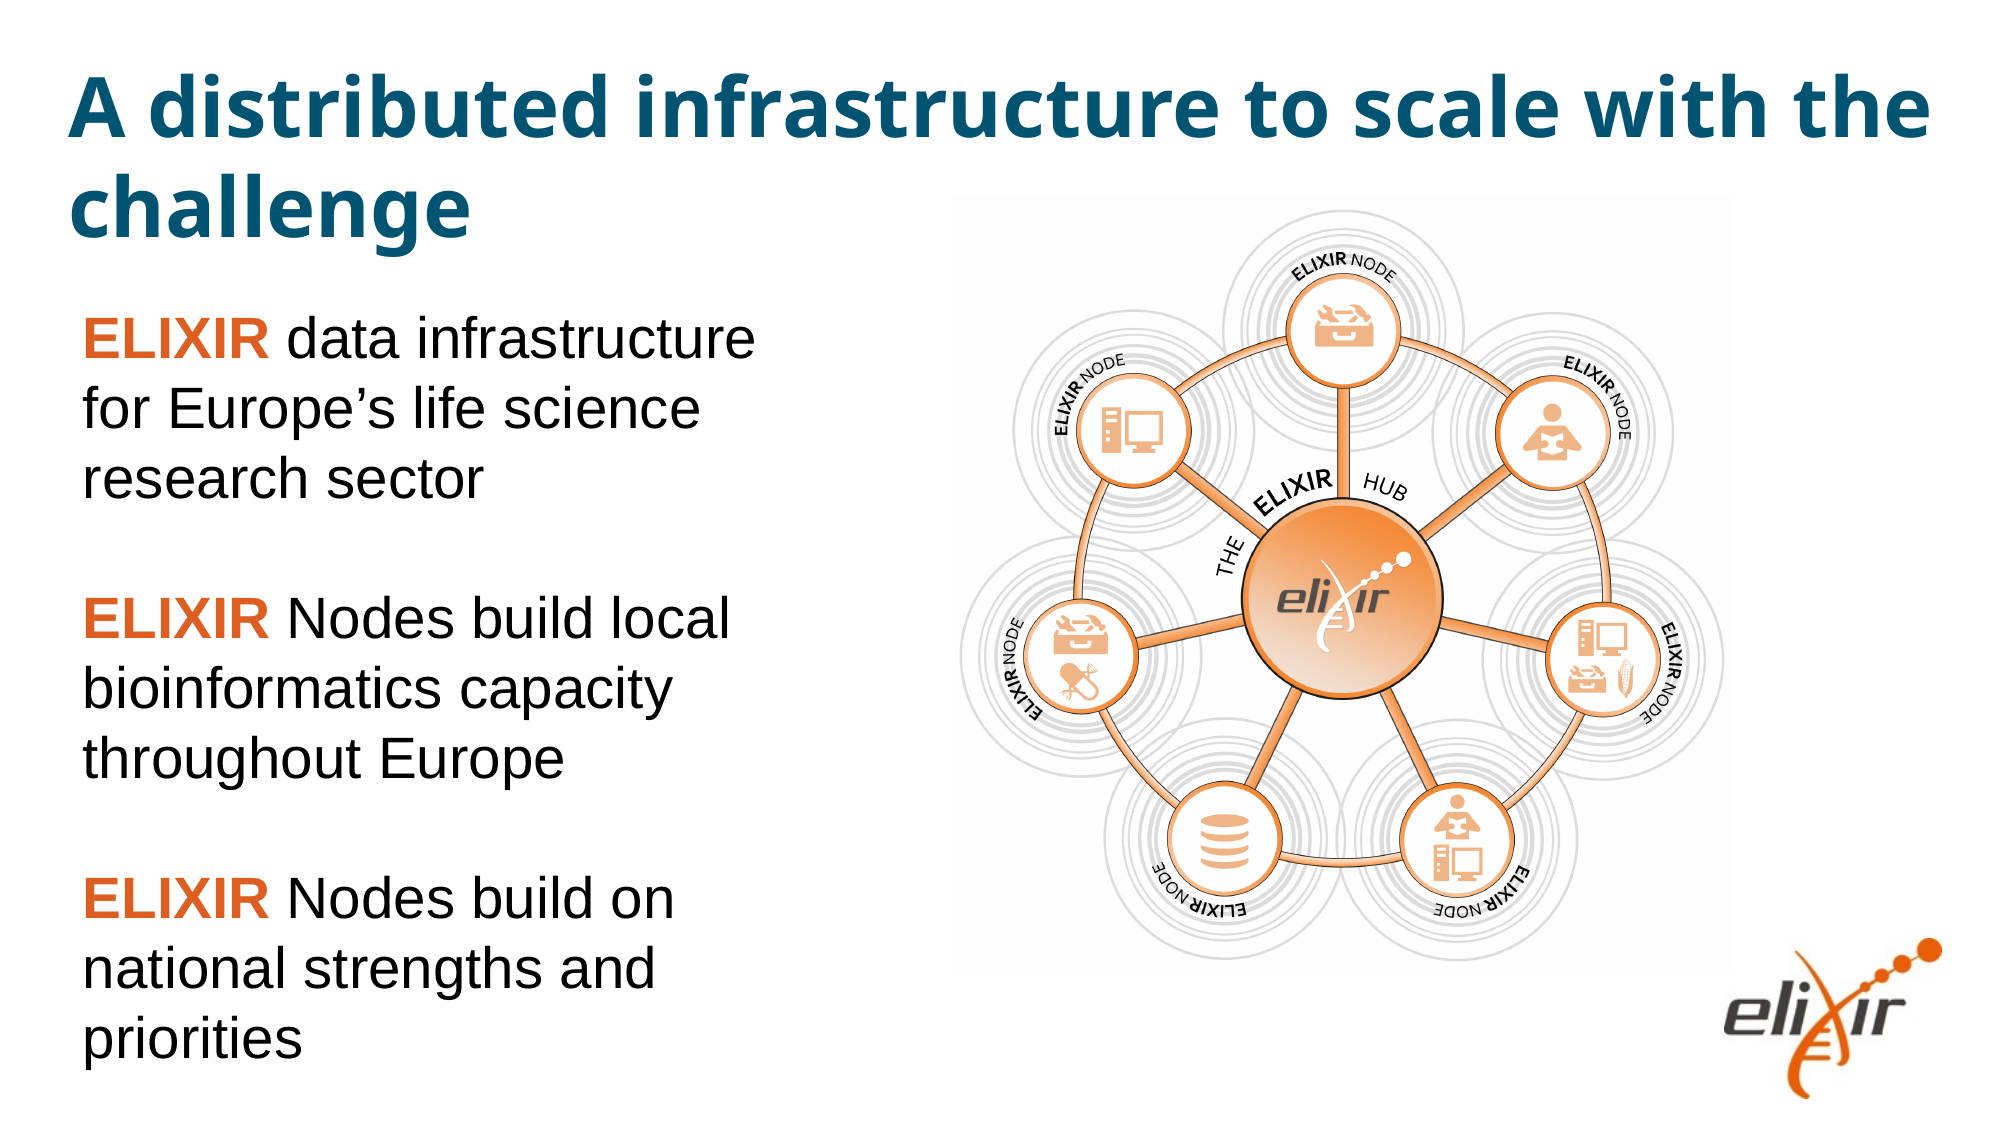

# A distributed infrastructure to scale with the challenge
ELIXIR data infrastructure for Europe’s life science research sector
ELIXIR Nodes build local bioinformatics capacity throughout Europe
ELIXIR Nodes build on national strengths and priorities
4